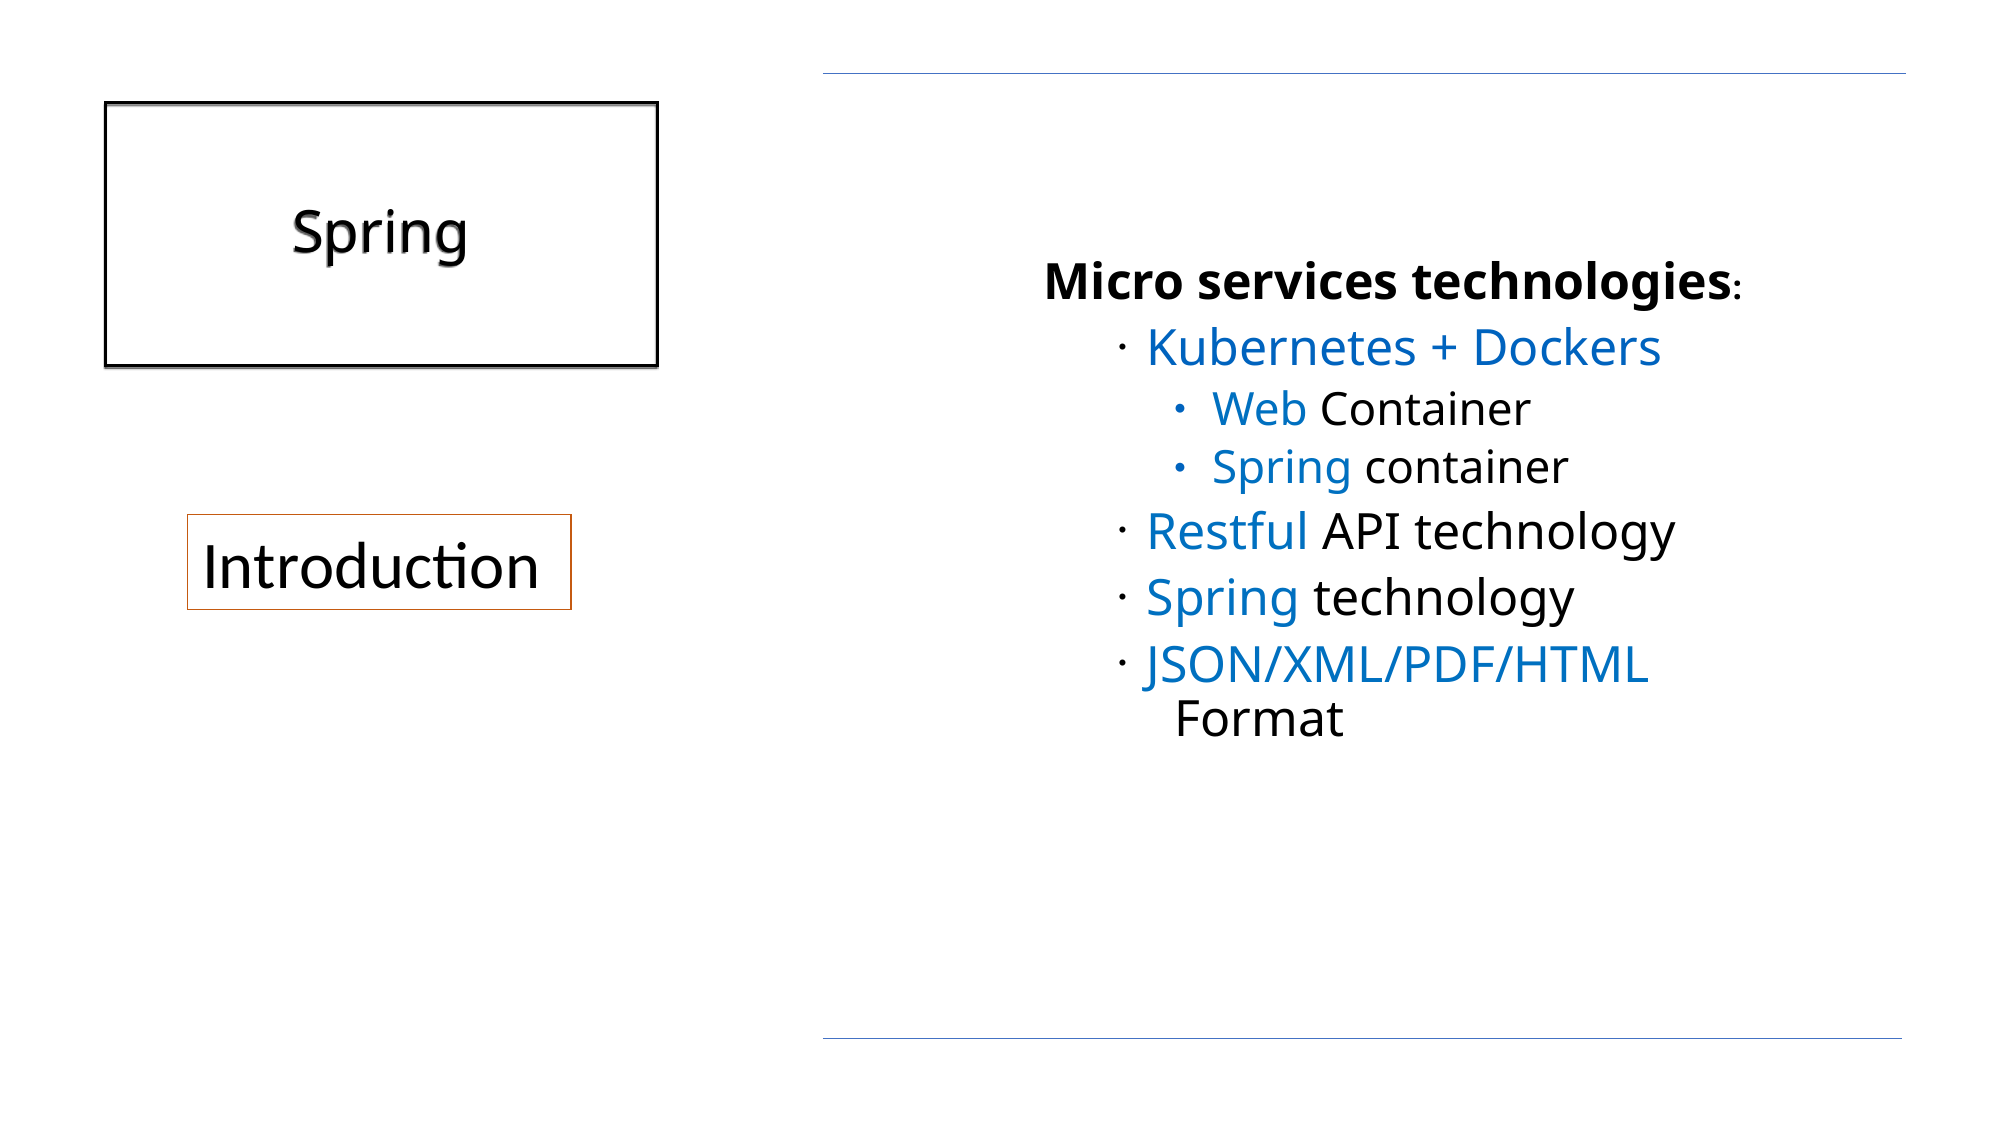

# Spring
Micro services technologies:
Kubernetes + Dockers
Web Container
Spring container
Restful API technology
Spring technology
JSON/XML/PDF/HTML Format
Introduction